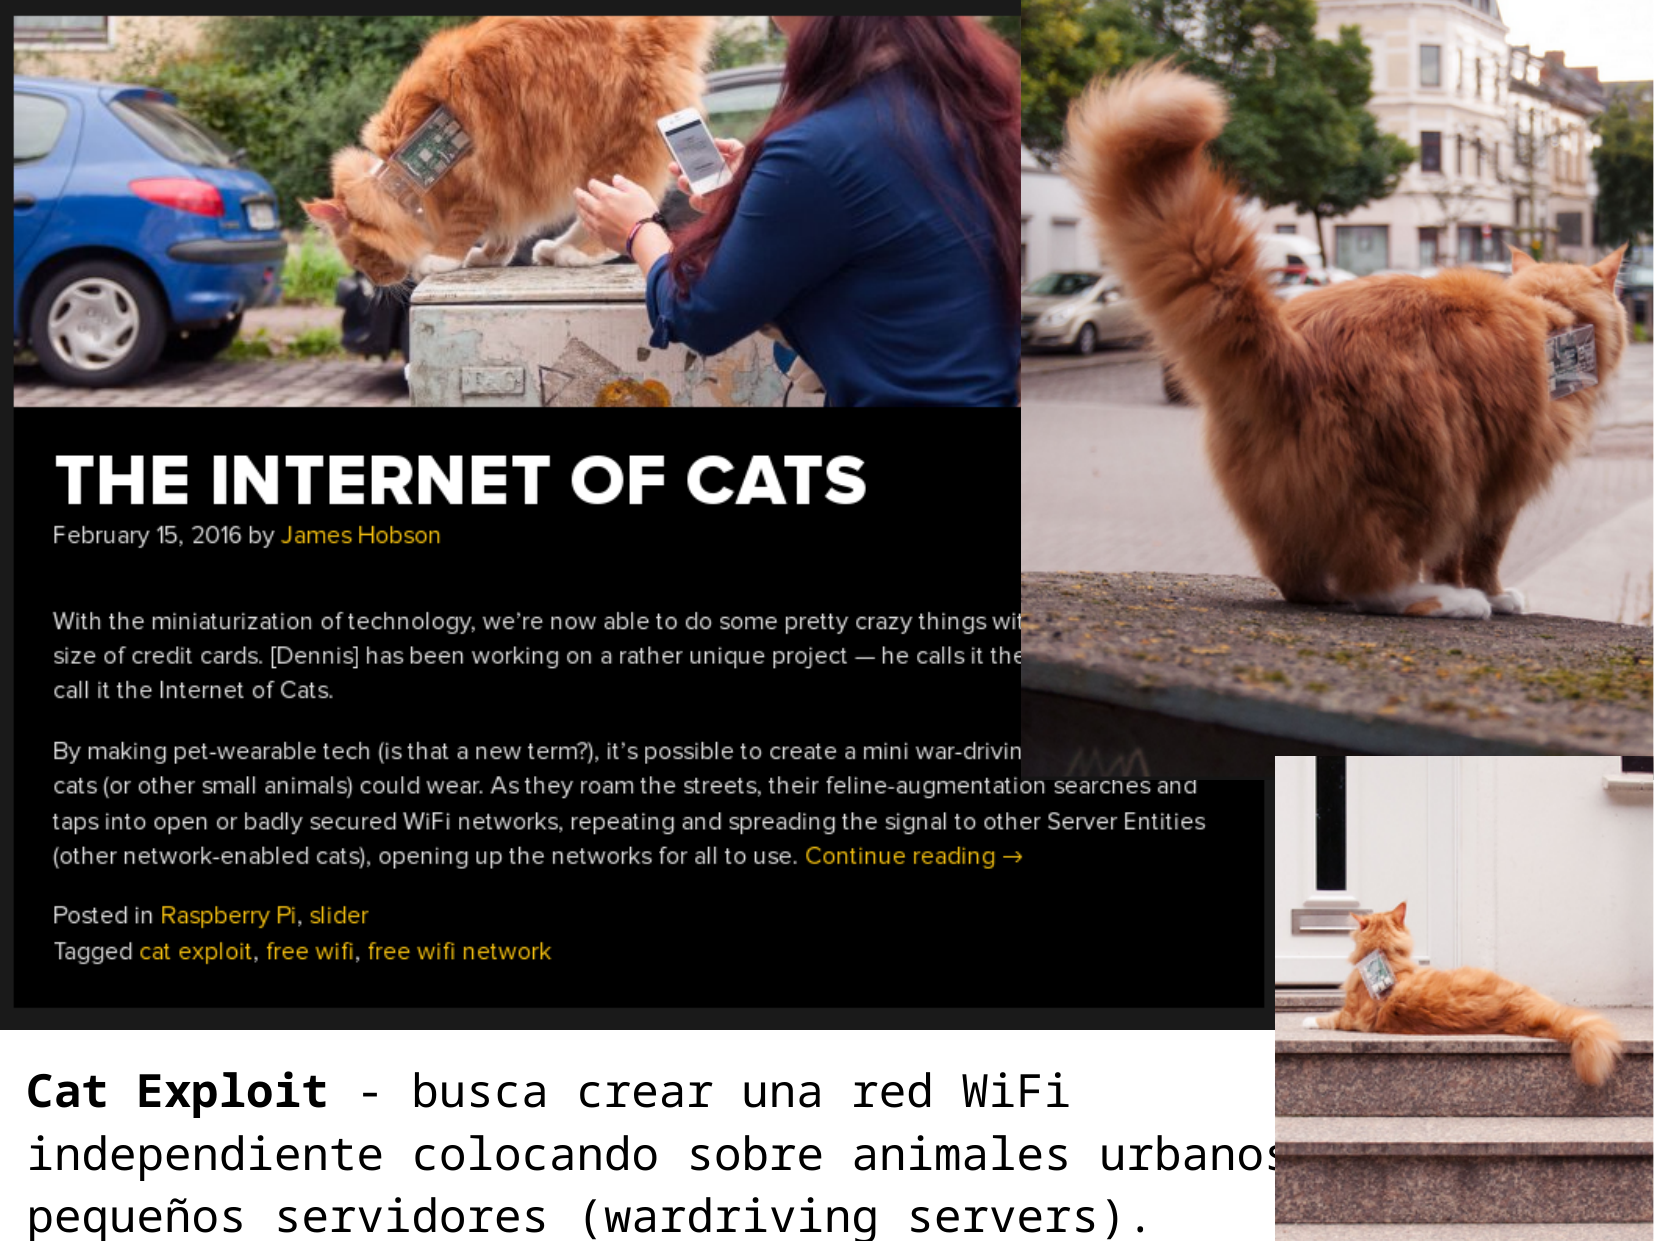

Cat Exploit - busca crear una red WiFi independiente colocando sobre animales urbanos pequeños servidores (wardriving servers).